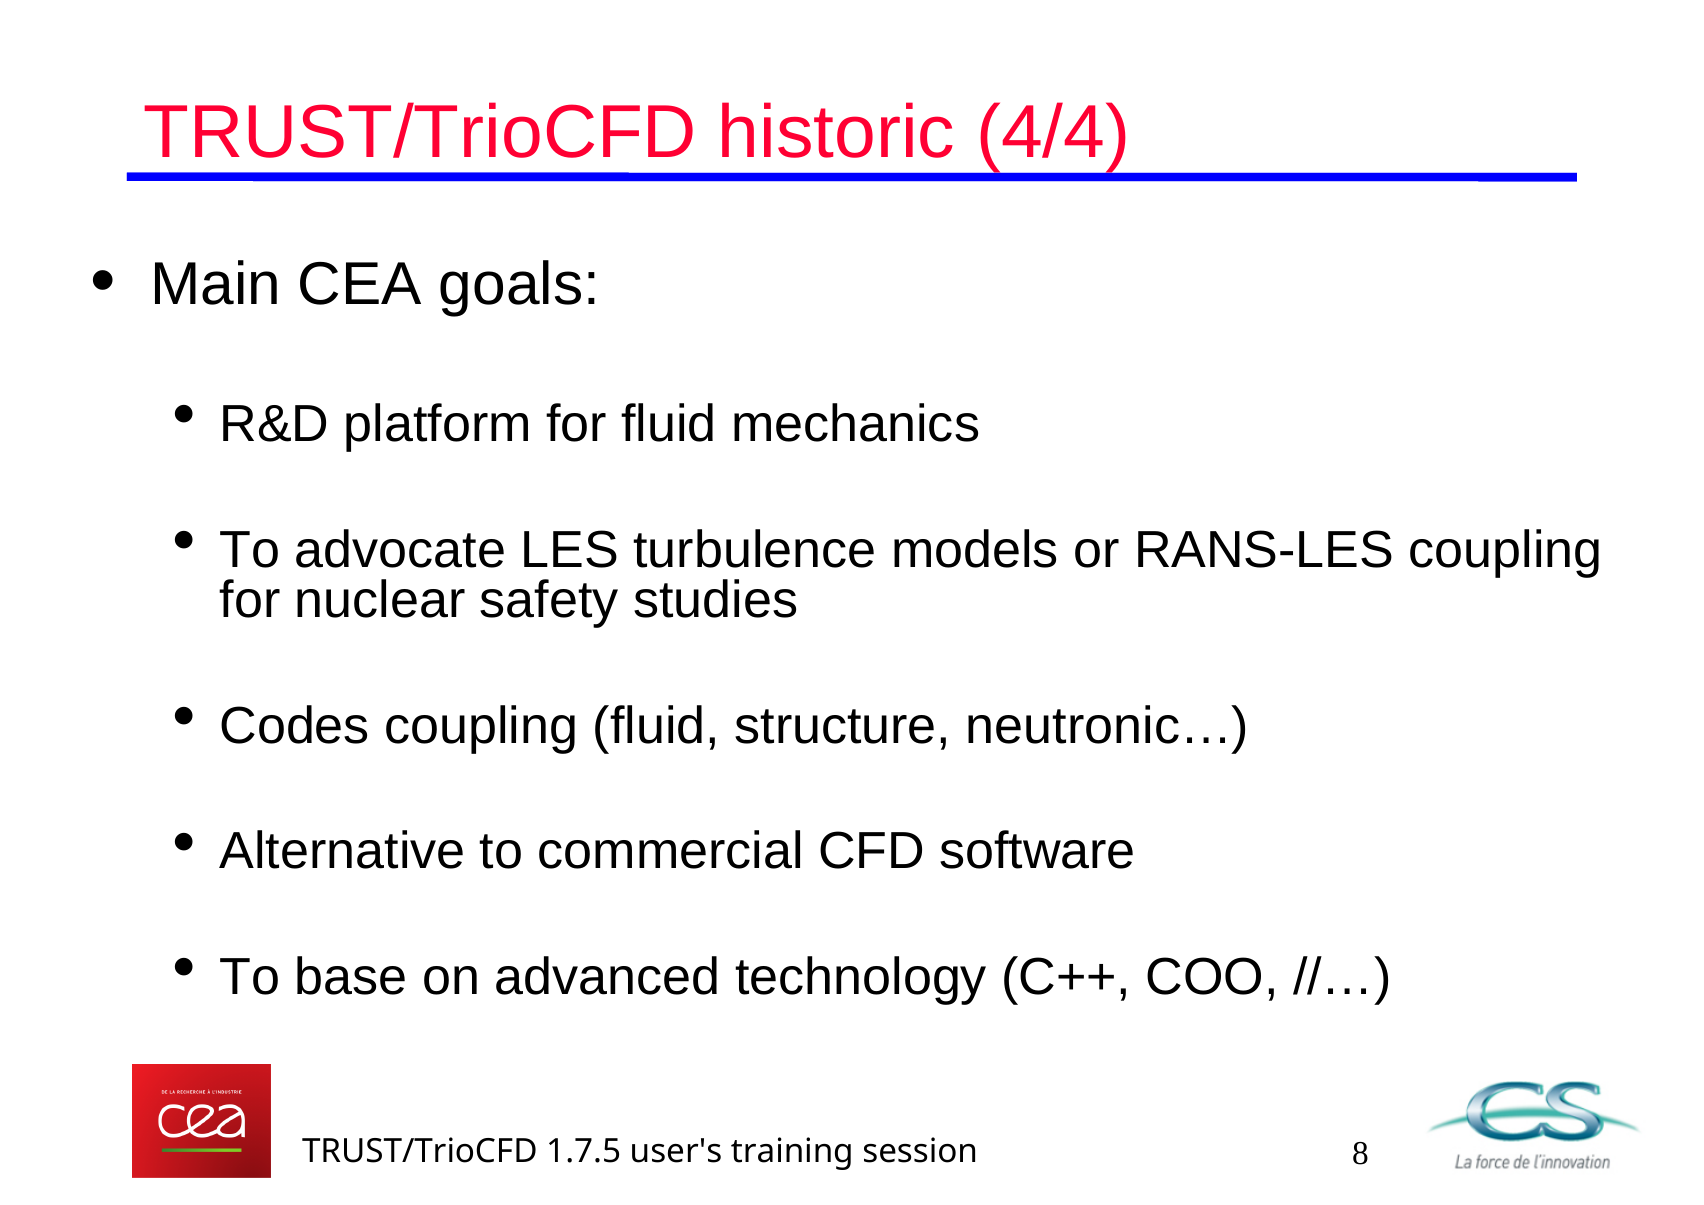

# TRUST/TrioCFD historic (4/4)
Main CEA goals:
R&D platform for fluid mechanics
To advocate LES turbulence models or RANS-LES coupling for nuclear safety studies
Codes coupling (fluid, structure, neutronic…)
Alternative to commercial CFD software
To base on advanced technology (C++, COO, //…)
TRUST/TrioCFD 1.7.5 user's training session
8